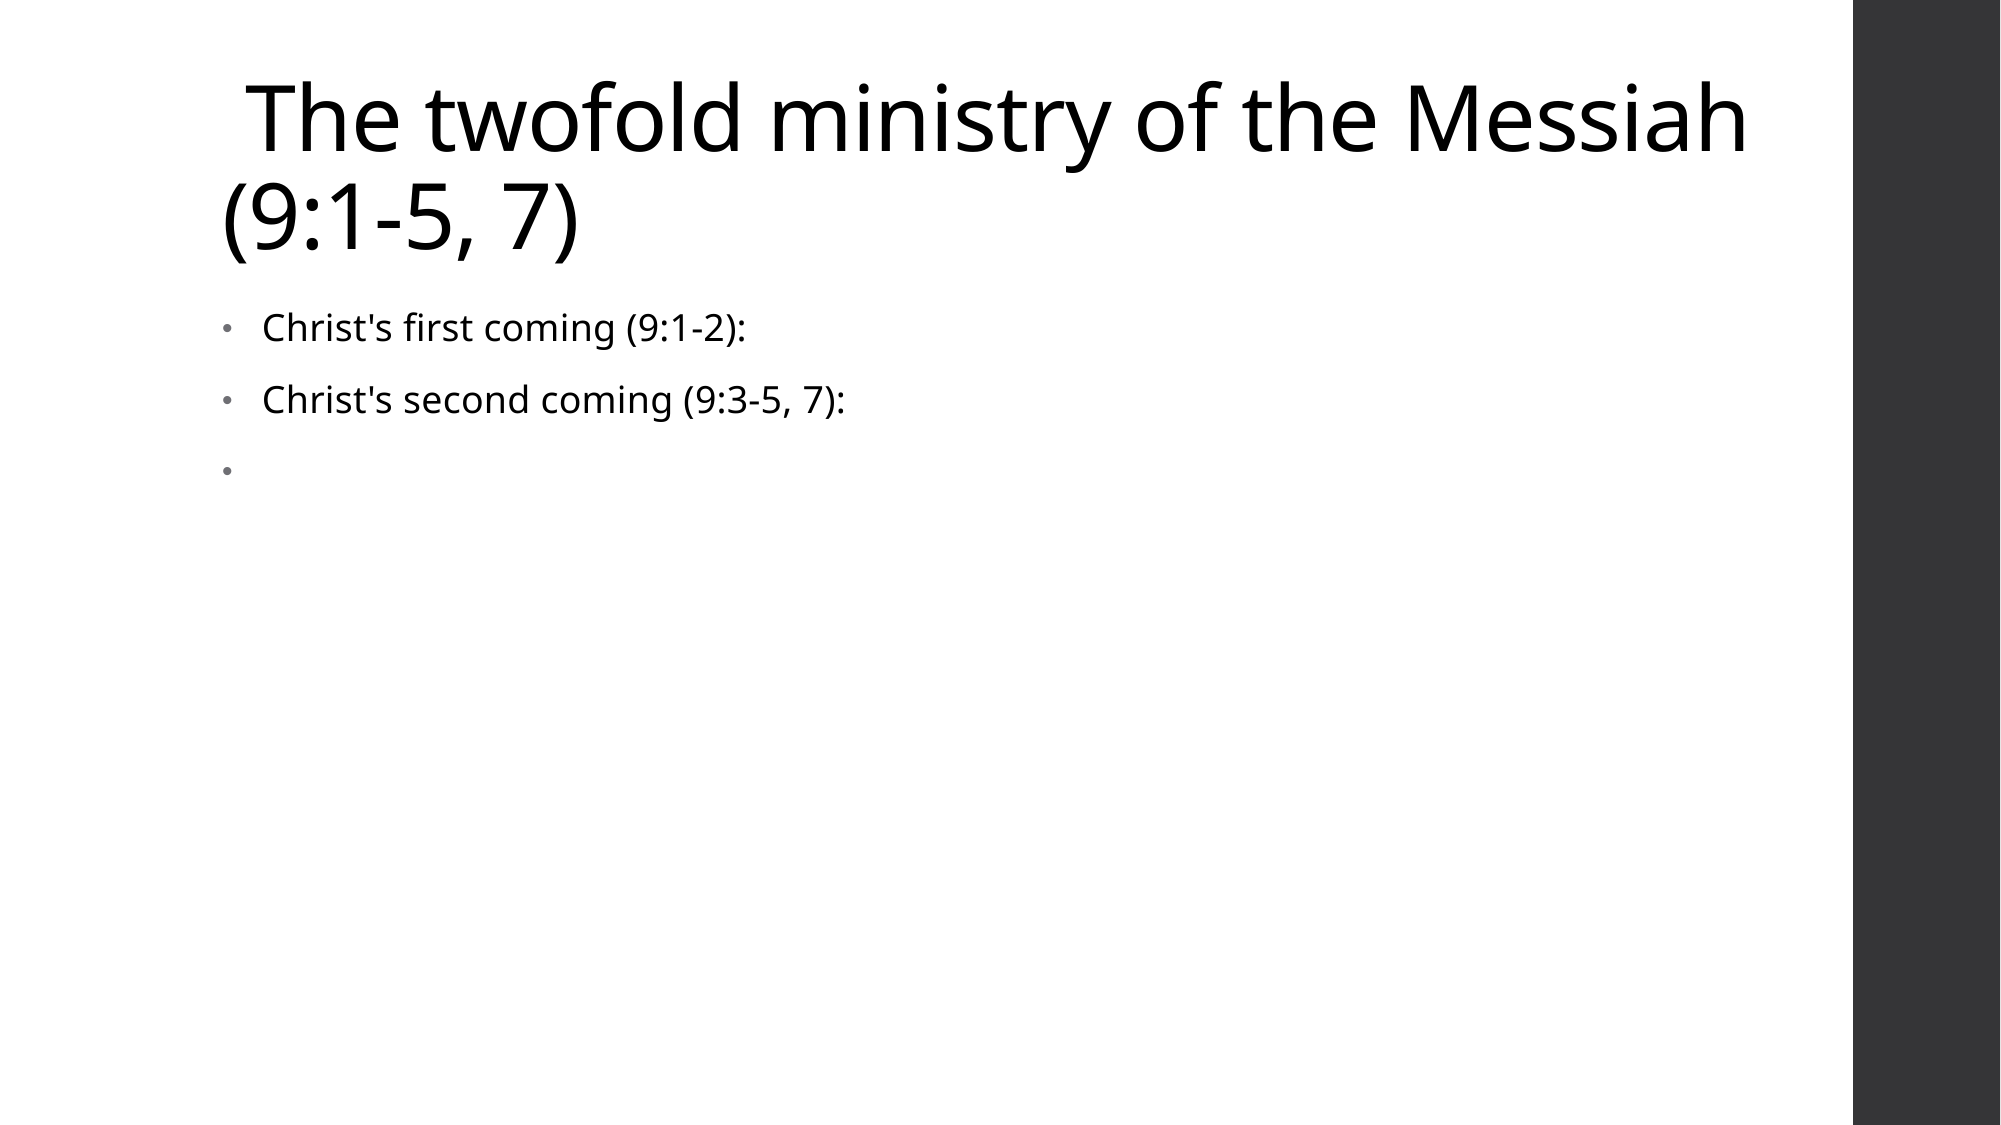

# The twofold ministry of the Messiah (9:1-5, 7)
 Christ's first coming (9:1-2):
 Christ's second coming (9:3-5, 7):